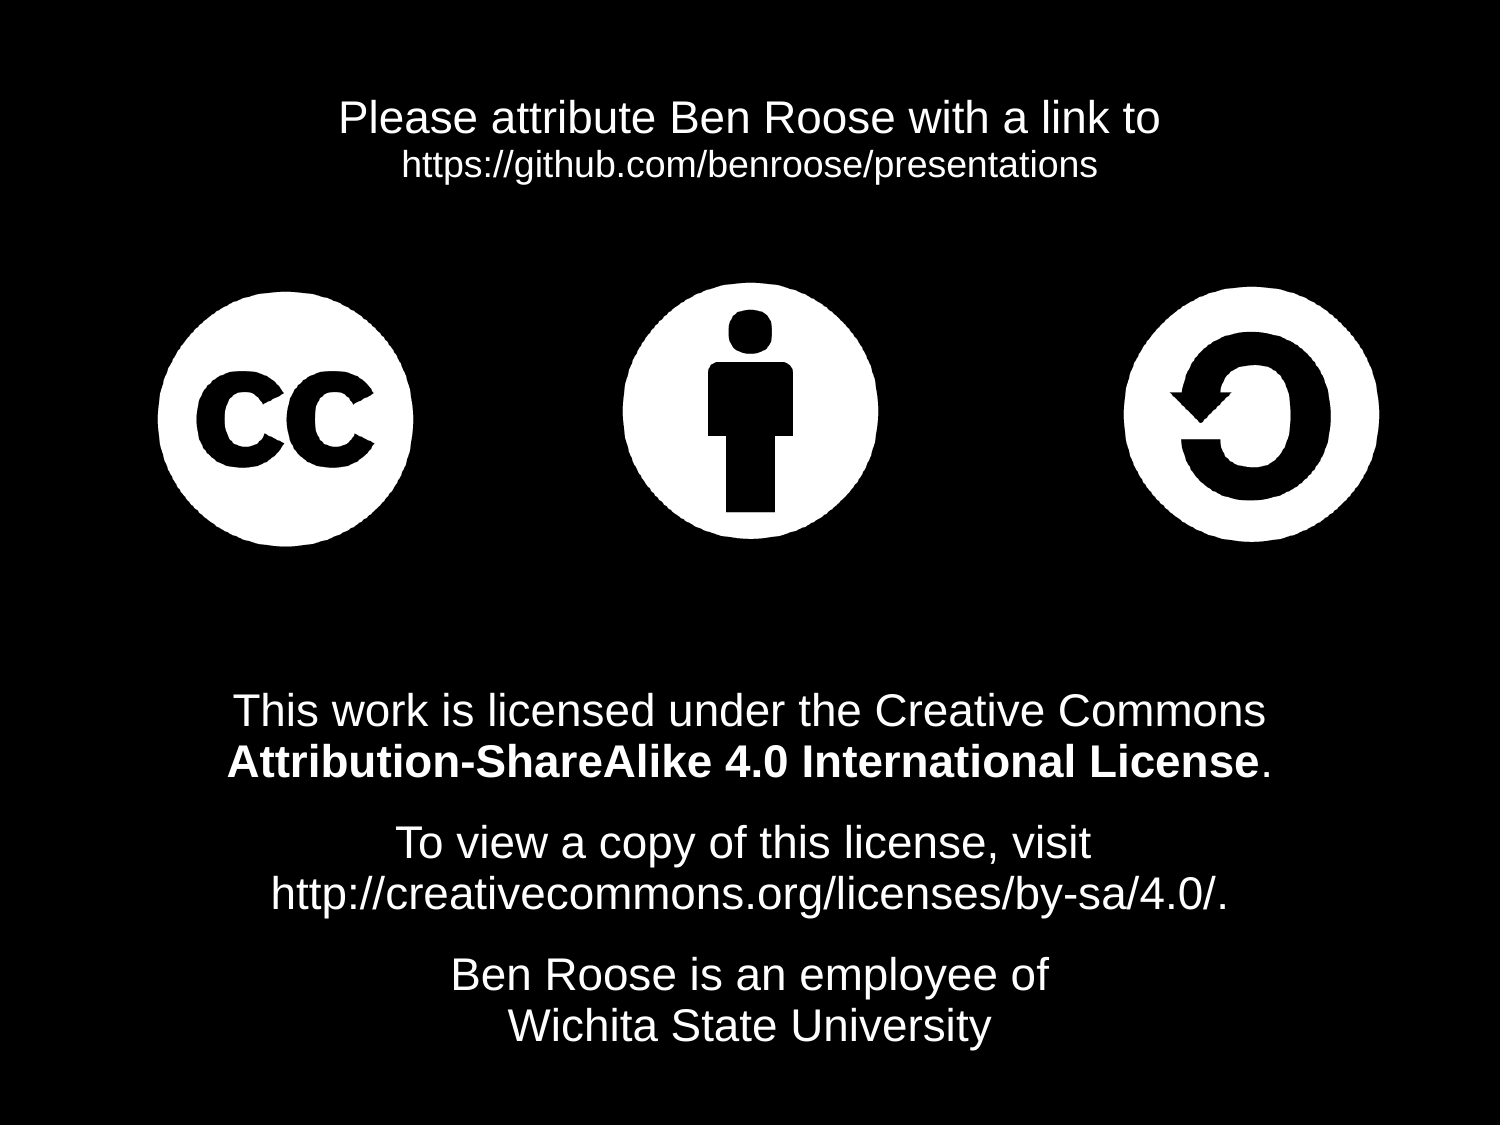

# Please attribute Ben Roose with a link to https://github.com/benroose/presentations
This work is licensed under the Creative Commons
Attribution-ShareAlike 4.0 International License.
To view a copy of this license, visit http://creativecommons.org/licenses/by-sa/4.0/.
Ben Roose is an employee of
Wichita State University